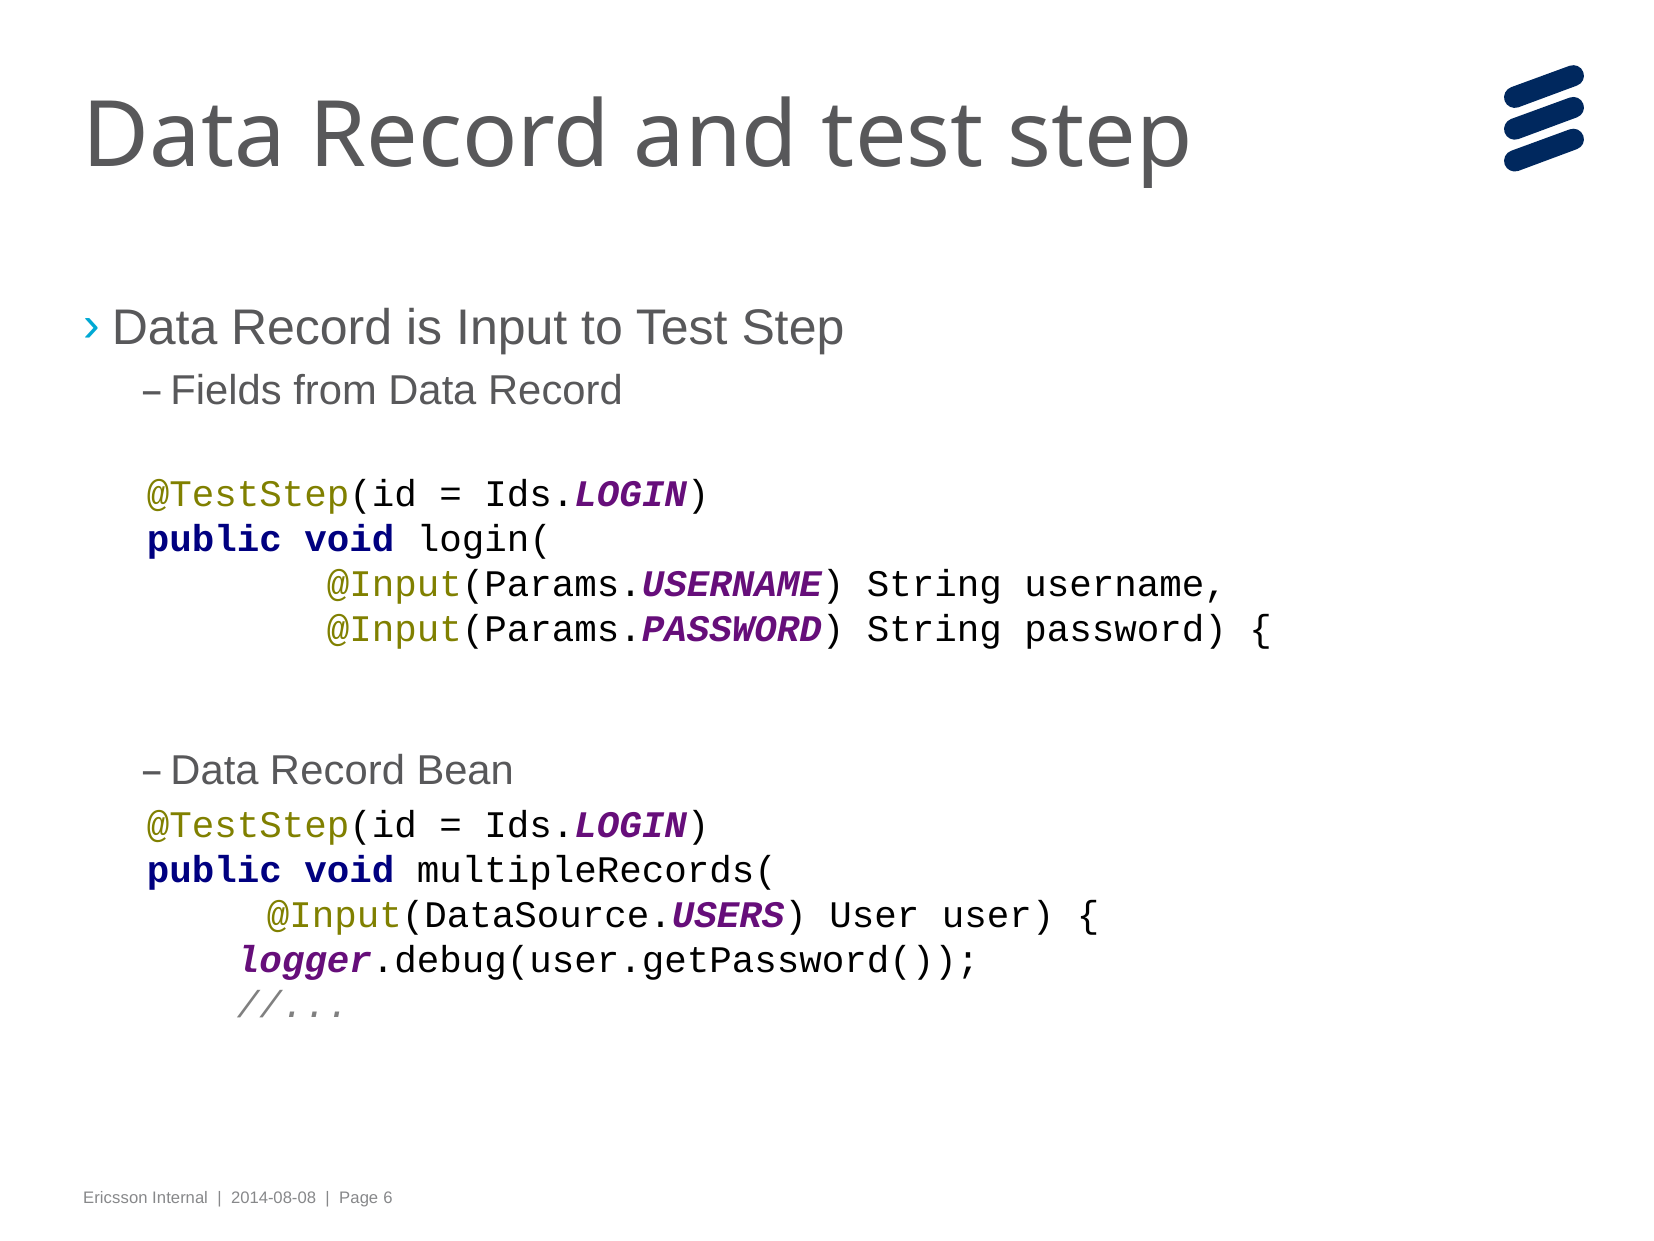

Data Record and test step
# Data Record is Input to Test Step
Fields from Data Record
Data Record Bean
@TestStep(id = Ids.LOGIN)
public void login(
 @Input(Params.USERNAME) String username,
 @Input(Params.PASSWORD) String password) {
@TestStep(id = Ids.LOGIN)
public void multipleRecords(
	 @Input(DataSource.USERS) User user) {
 logger.debug(user.getPassword());
 //...